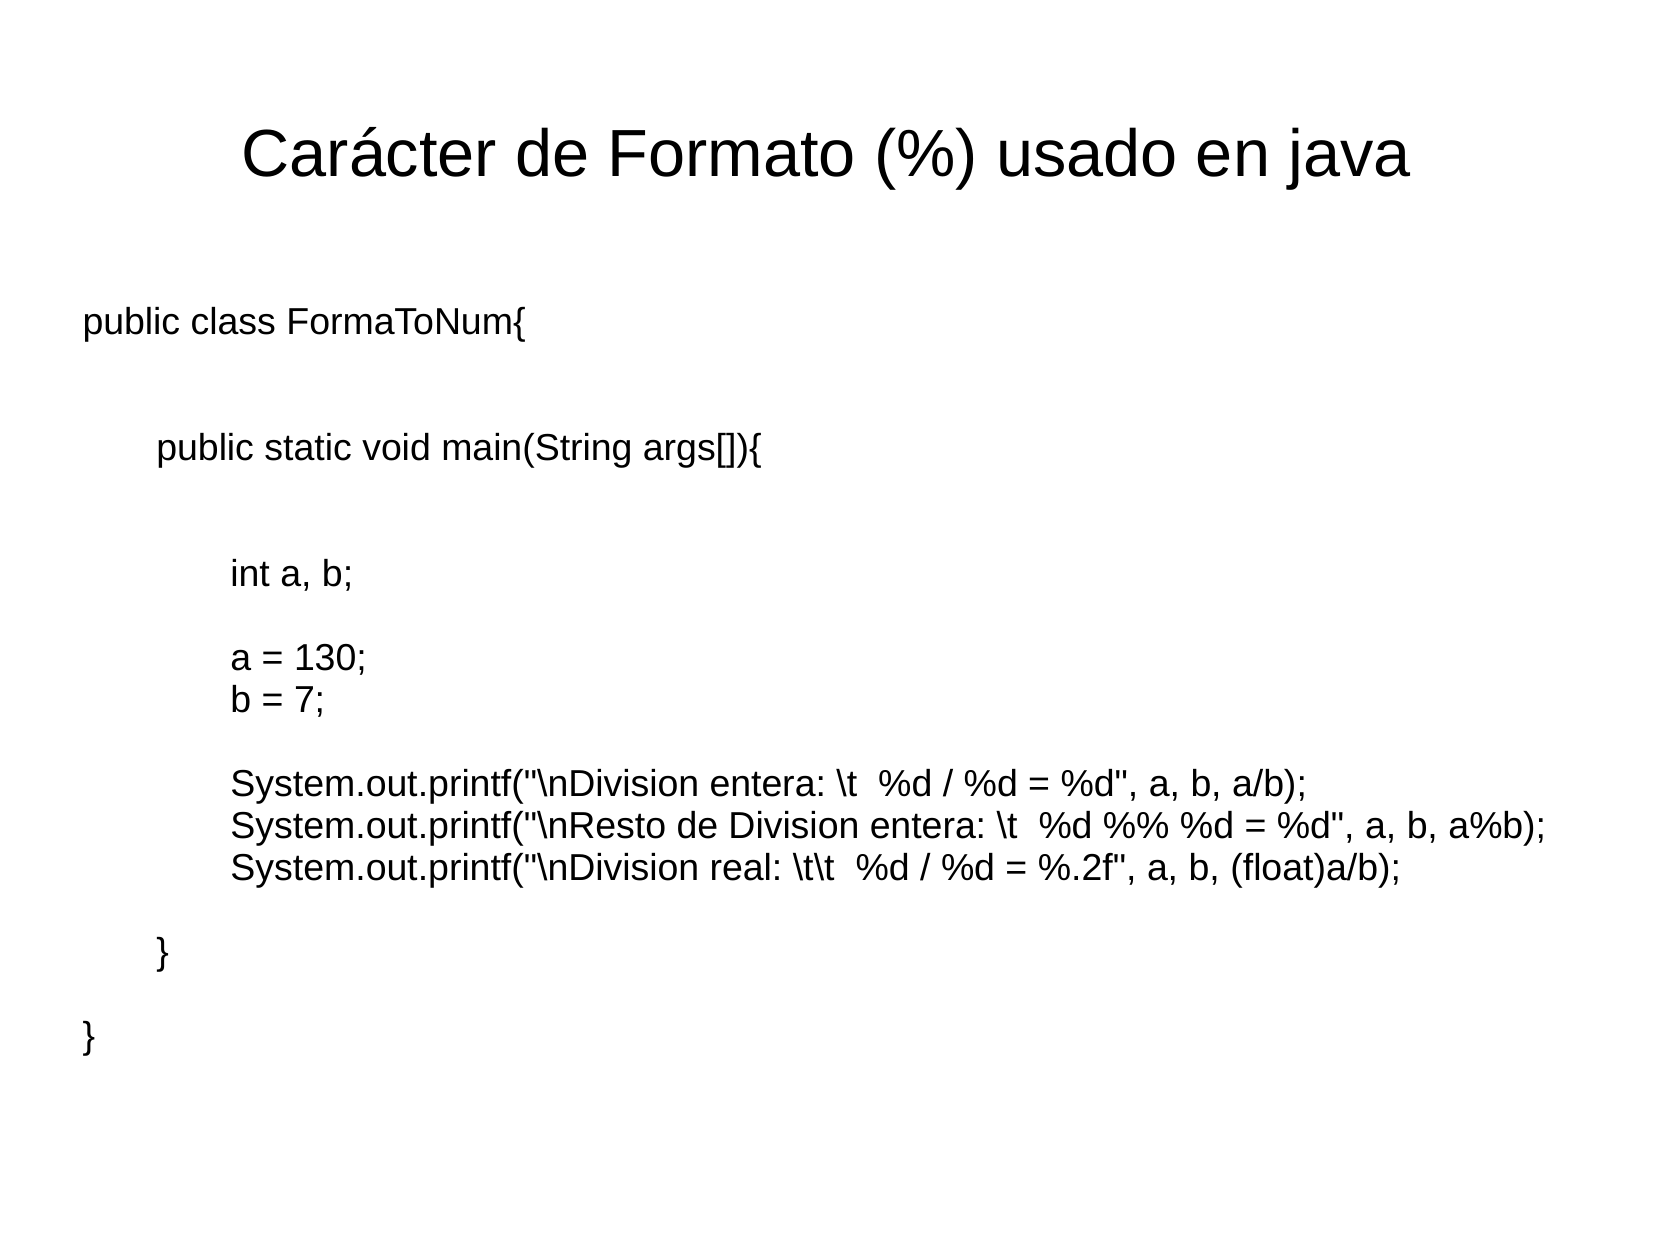

# Carácter de Formato (%) usado en java
public class FormaToNum{
	public static void main(String args[]){
		int a, b;
		a = 130;
		b = 7;
		System.out.printf("\nDivision entera: \t %d / %d = %d", a, b, a/b);
		System.out.printf("\nResto de Division entera: \t %d %% %d = %d", a, b, a%b);
		System.out.printf("\nDivision real: \t\t %d / %d = %.2f", a, b, (float)a/b);
	}
}